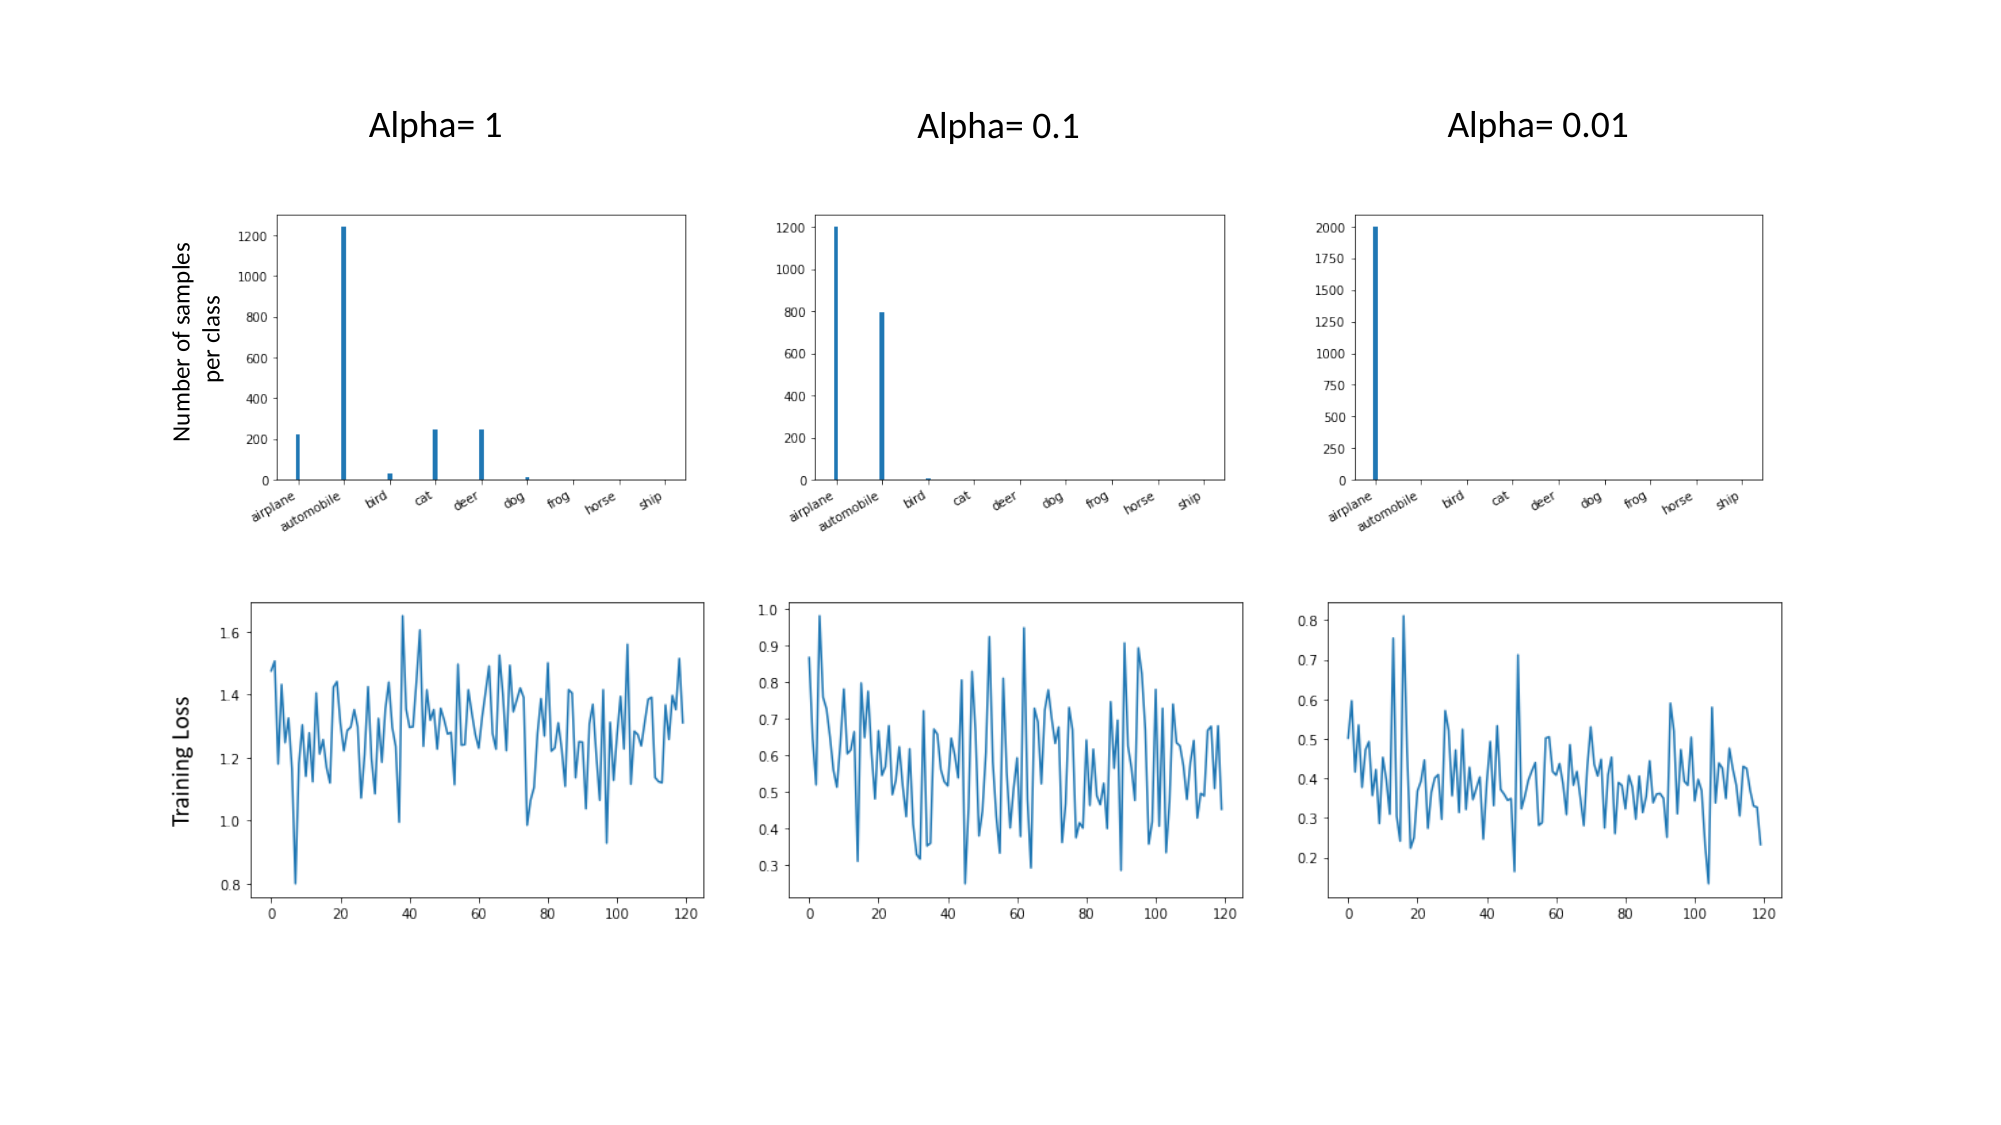

Alpha= 1
Alpha= 0.01
Alpha= 0.1
Number of samples
per class